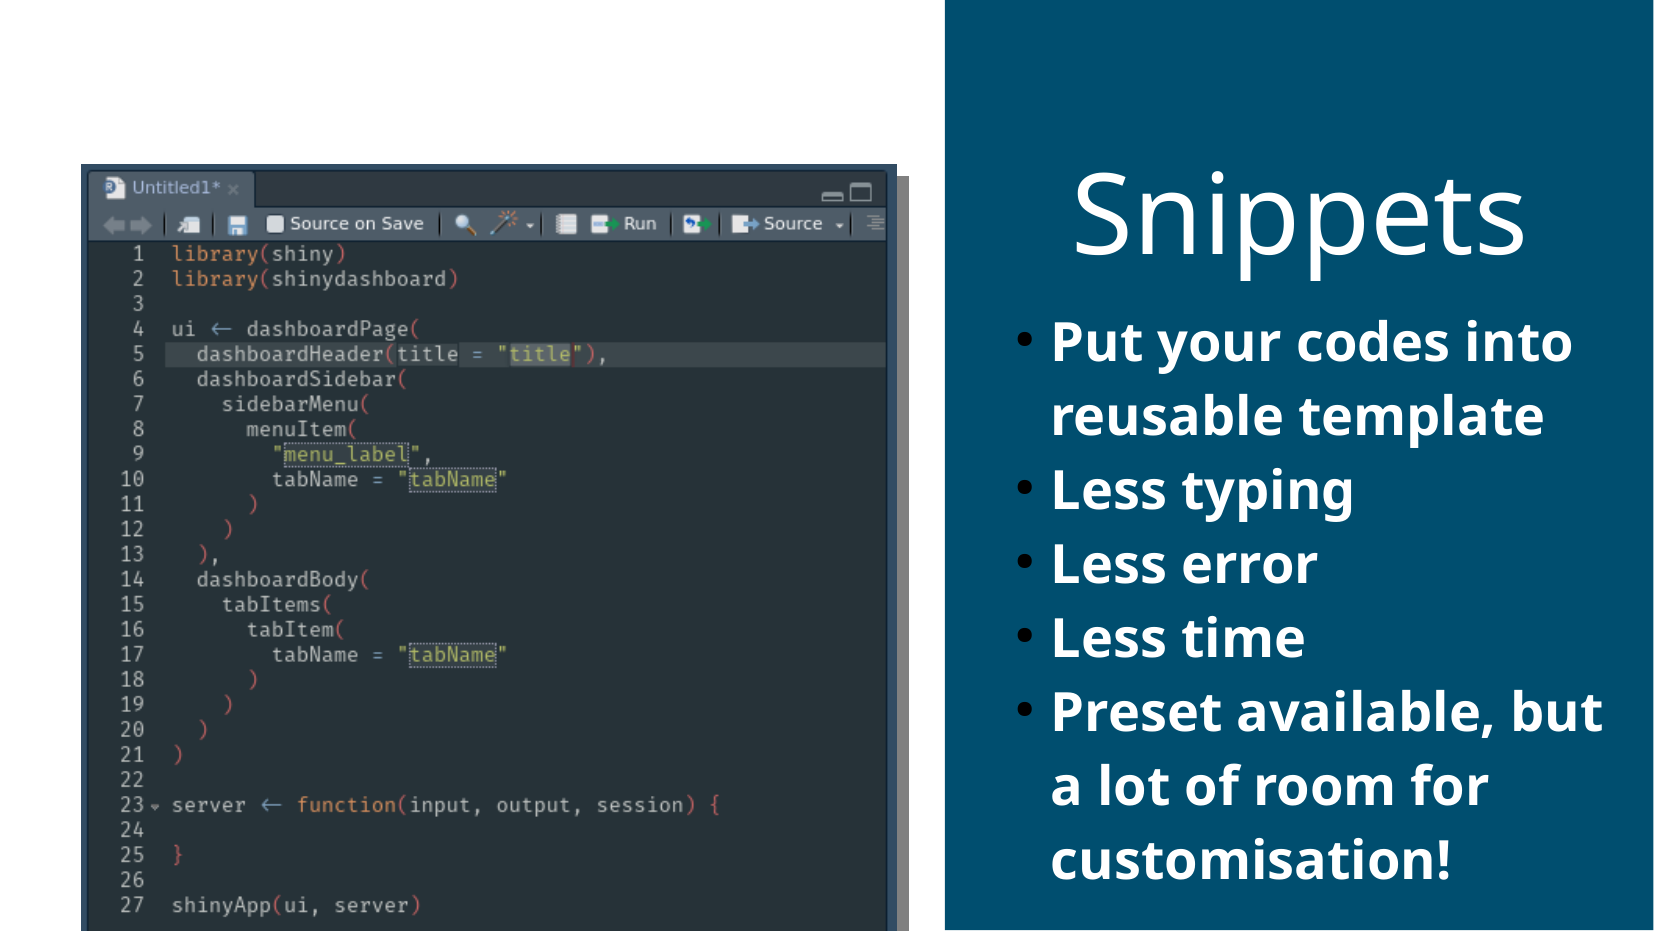

Snippets
Put your codes into reusable template
Less typing
Less error
Less time
Preset available, but a lot of room for customisation!